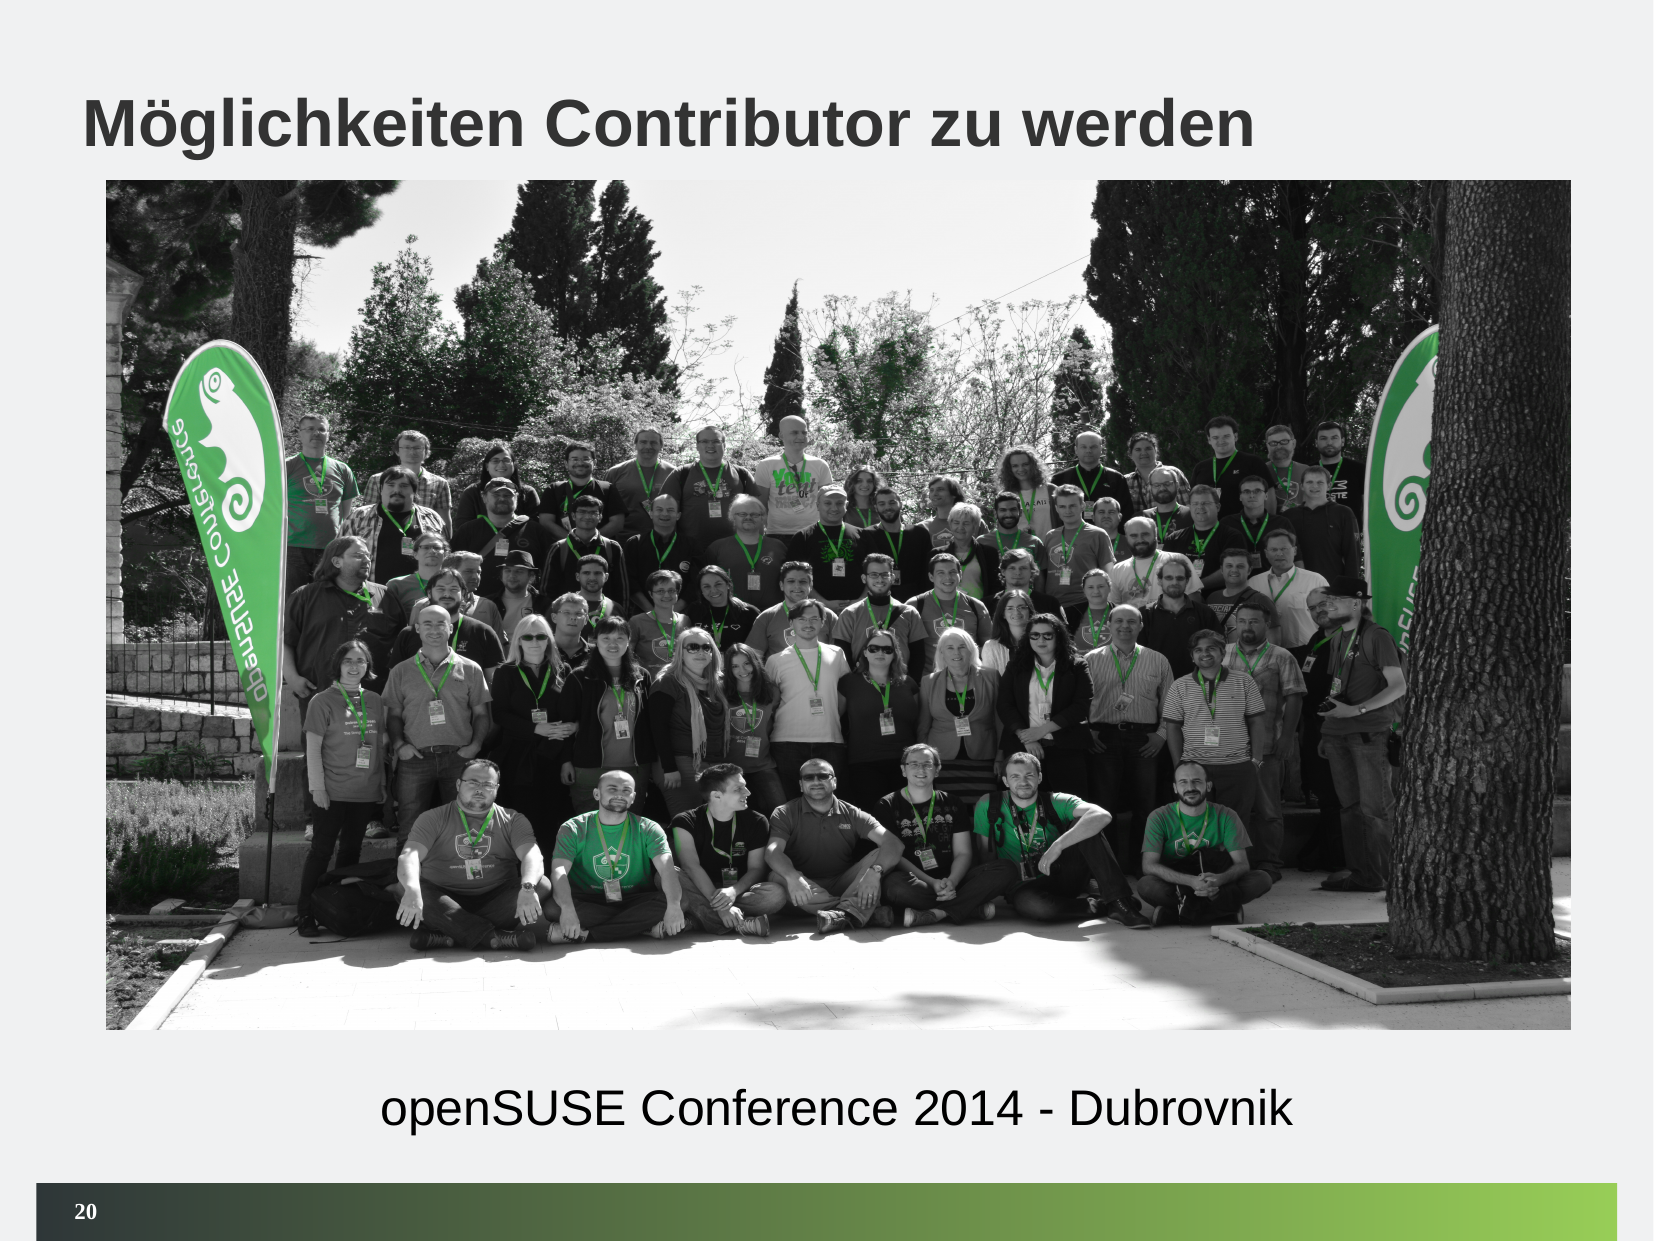

# Möglichkeiten Contributor zu werden
openSUSE Conference 2014 - Dubrovnik
20